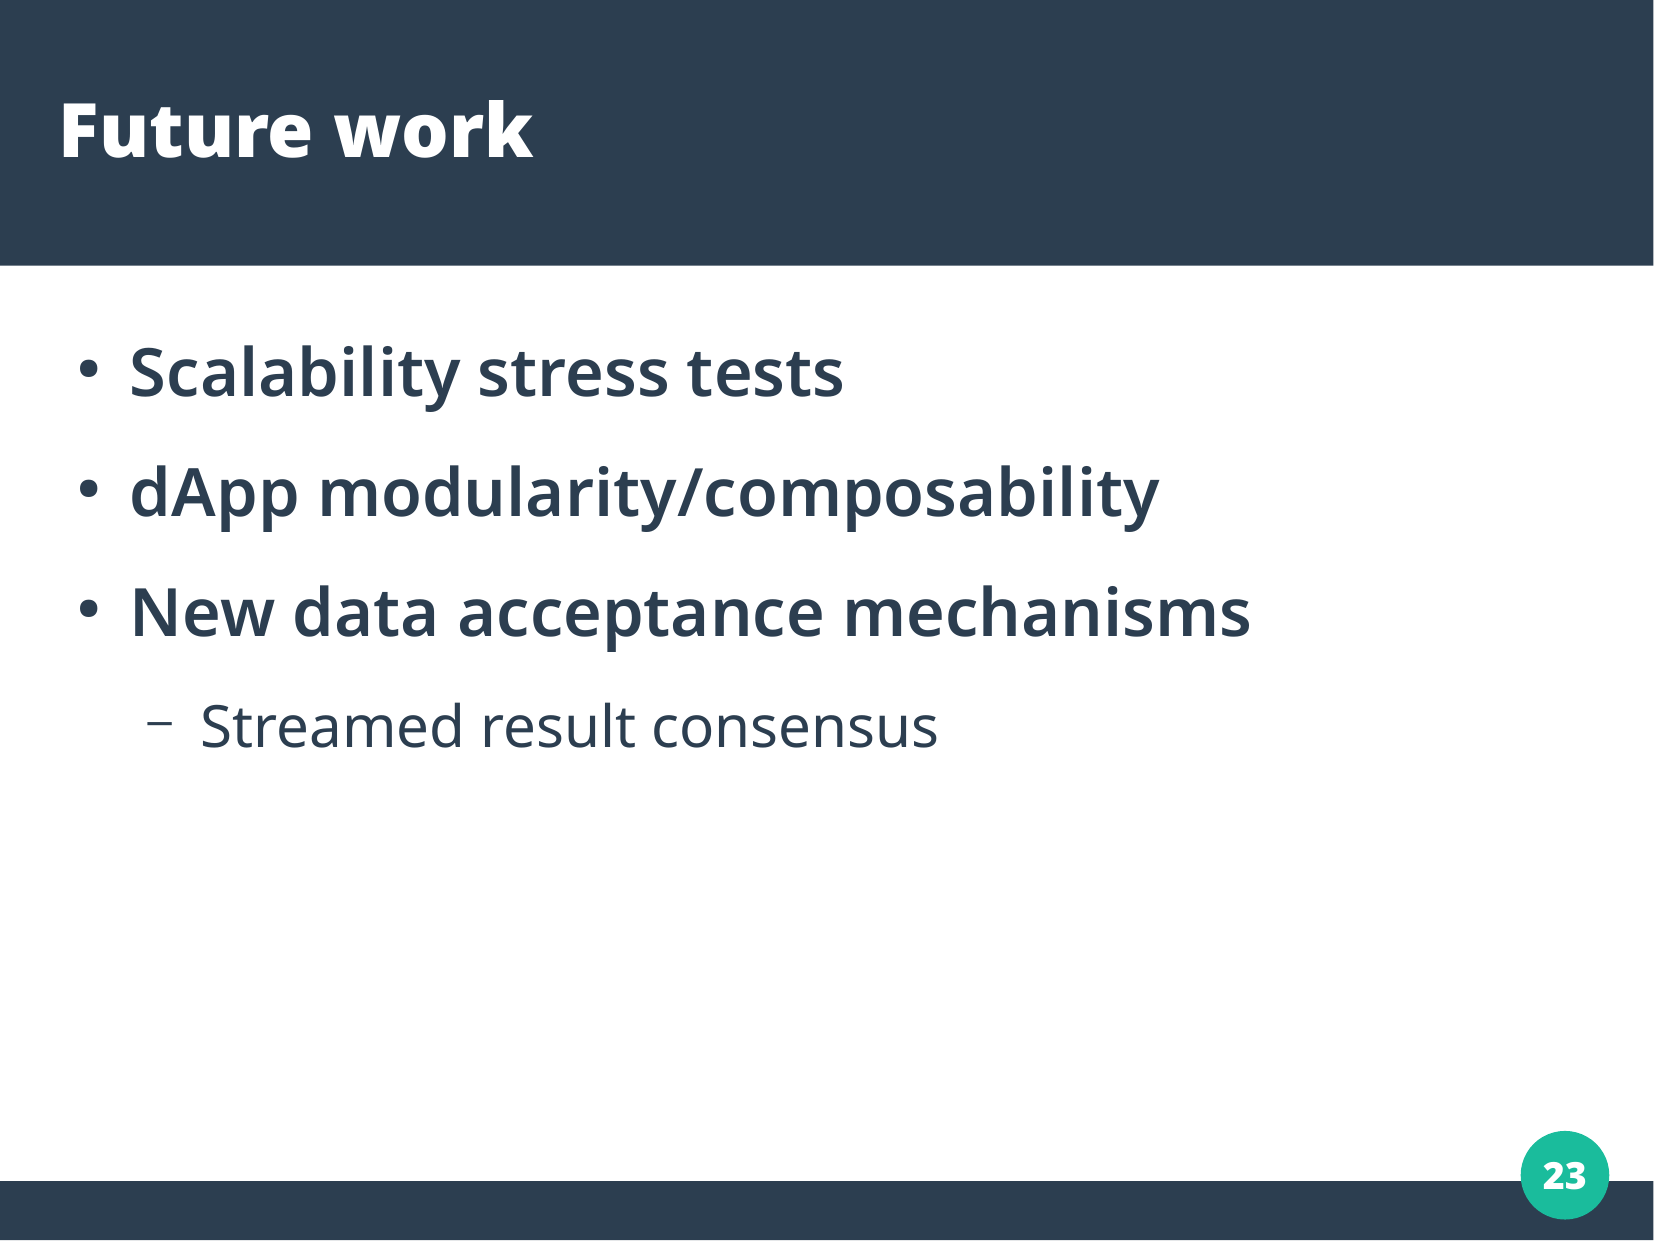

# Future work
Scalability stress tests
dApp modularity/composability
New data acceptance mechanisms
Streamed result consensus
23